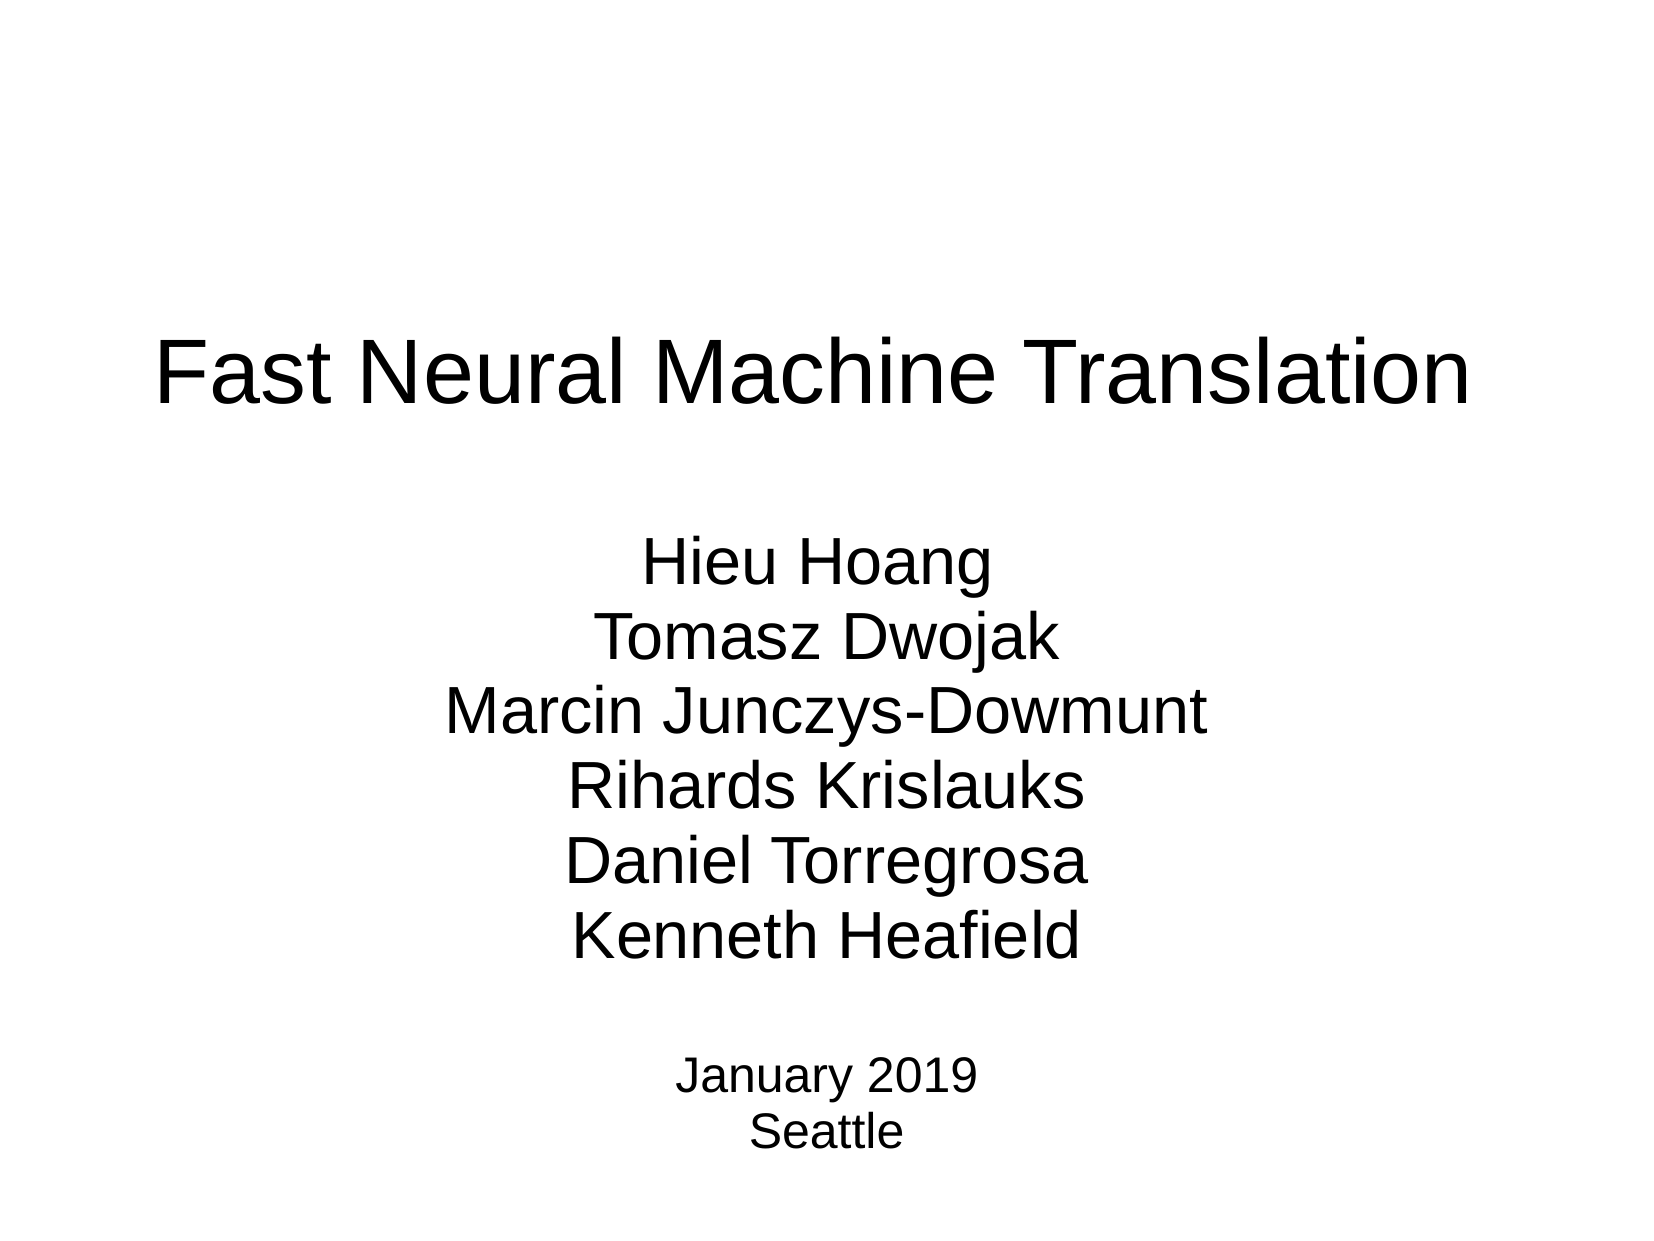

# Fast Neural Machine Translation
Hieu Hoang
Tomasz Dwojak
Marcin Junczys-Dowmunt
Rihards Krislauks
Daniel Torregrosa
Kenneth Heafield
January 2019
Seattle